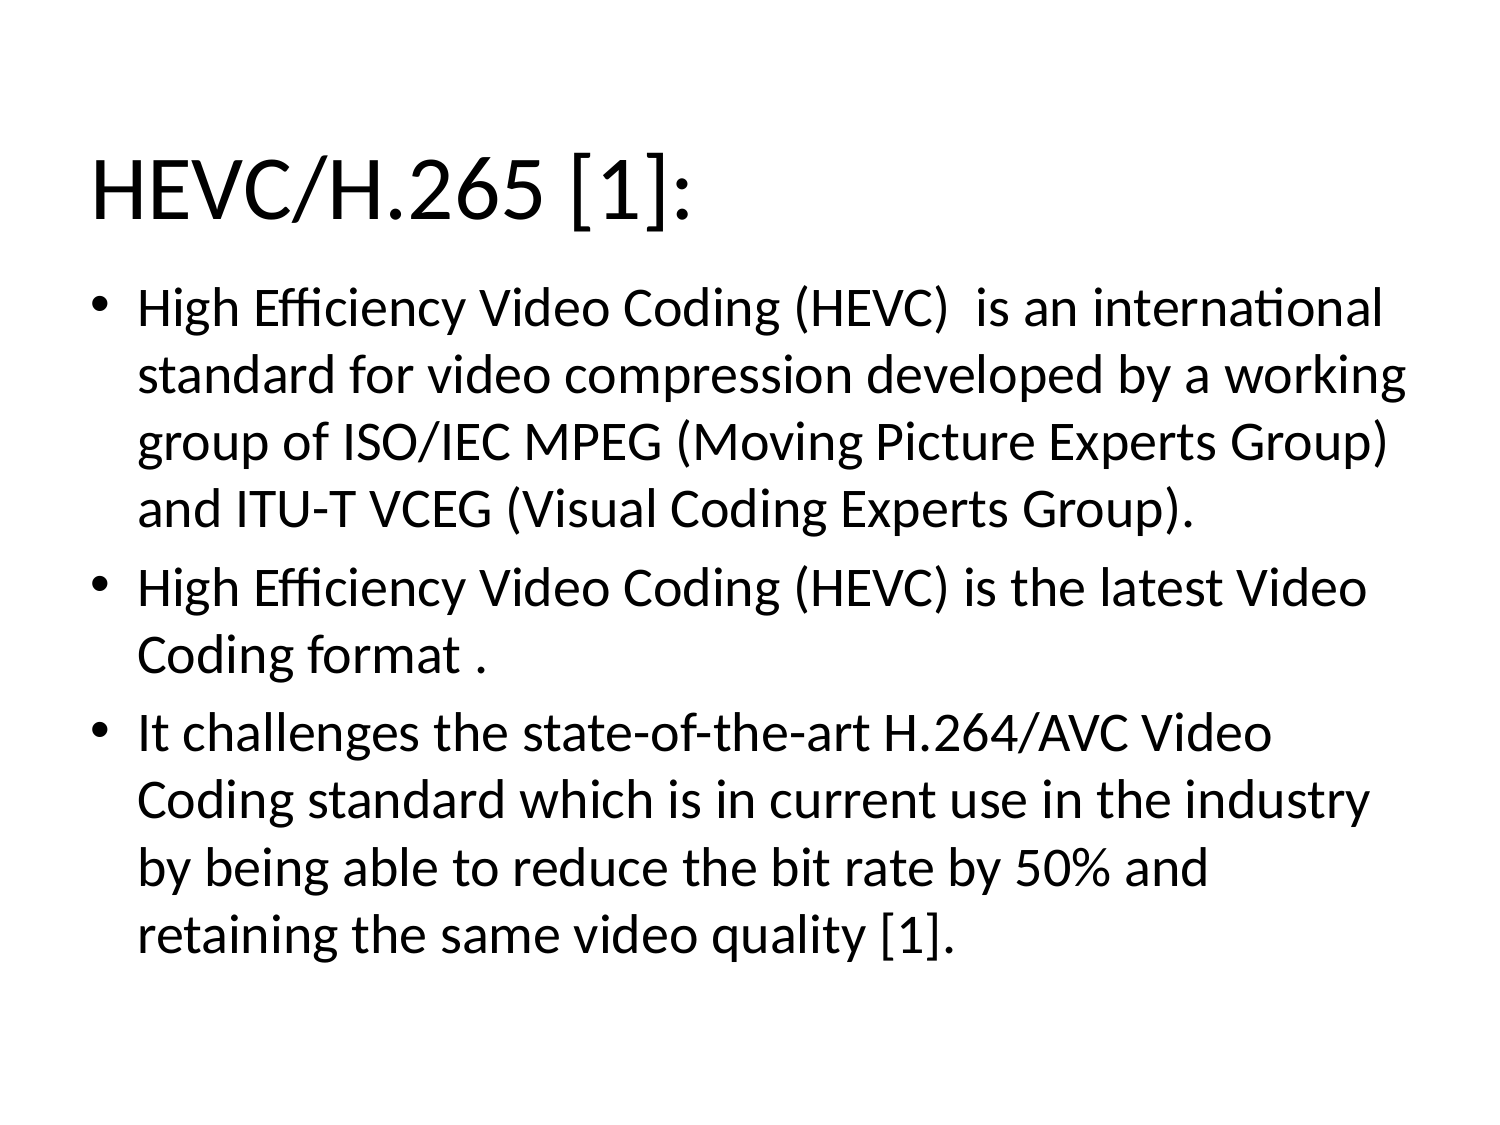

# HEVC/H.265 [1]:
High Efficiency Video Coding (HEVC) is an international standard for video compression developed by a working group of ISO/IEC MPEG (Moving Picture Experts Group) and ITU-T VCEG (Visual Coding Experts Group).
High Efficiency Video Coding (HEVC) is the latest Video Coding format .
It challenges the state-of-the-art H.264/AVC Video Coding standard which is in current use in the industry by being able to reduce the bit rate by 50% and retaining the same video quality [1].